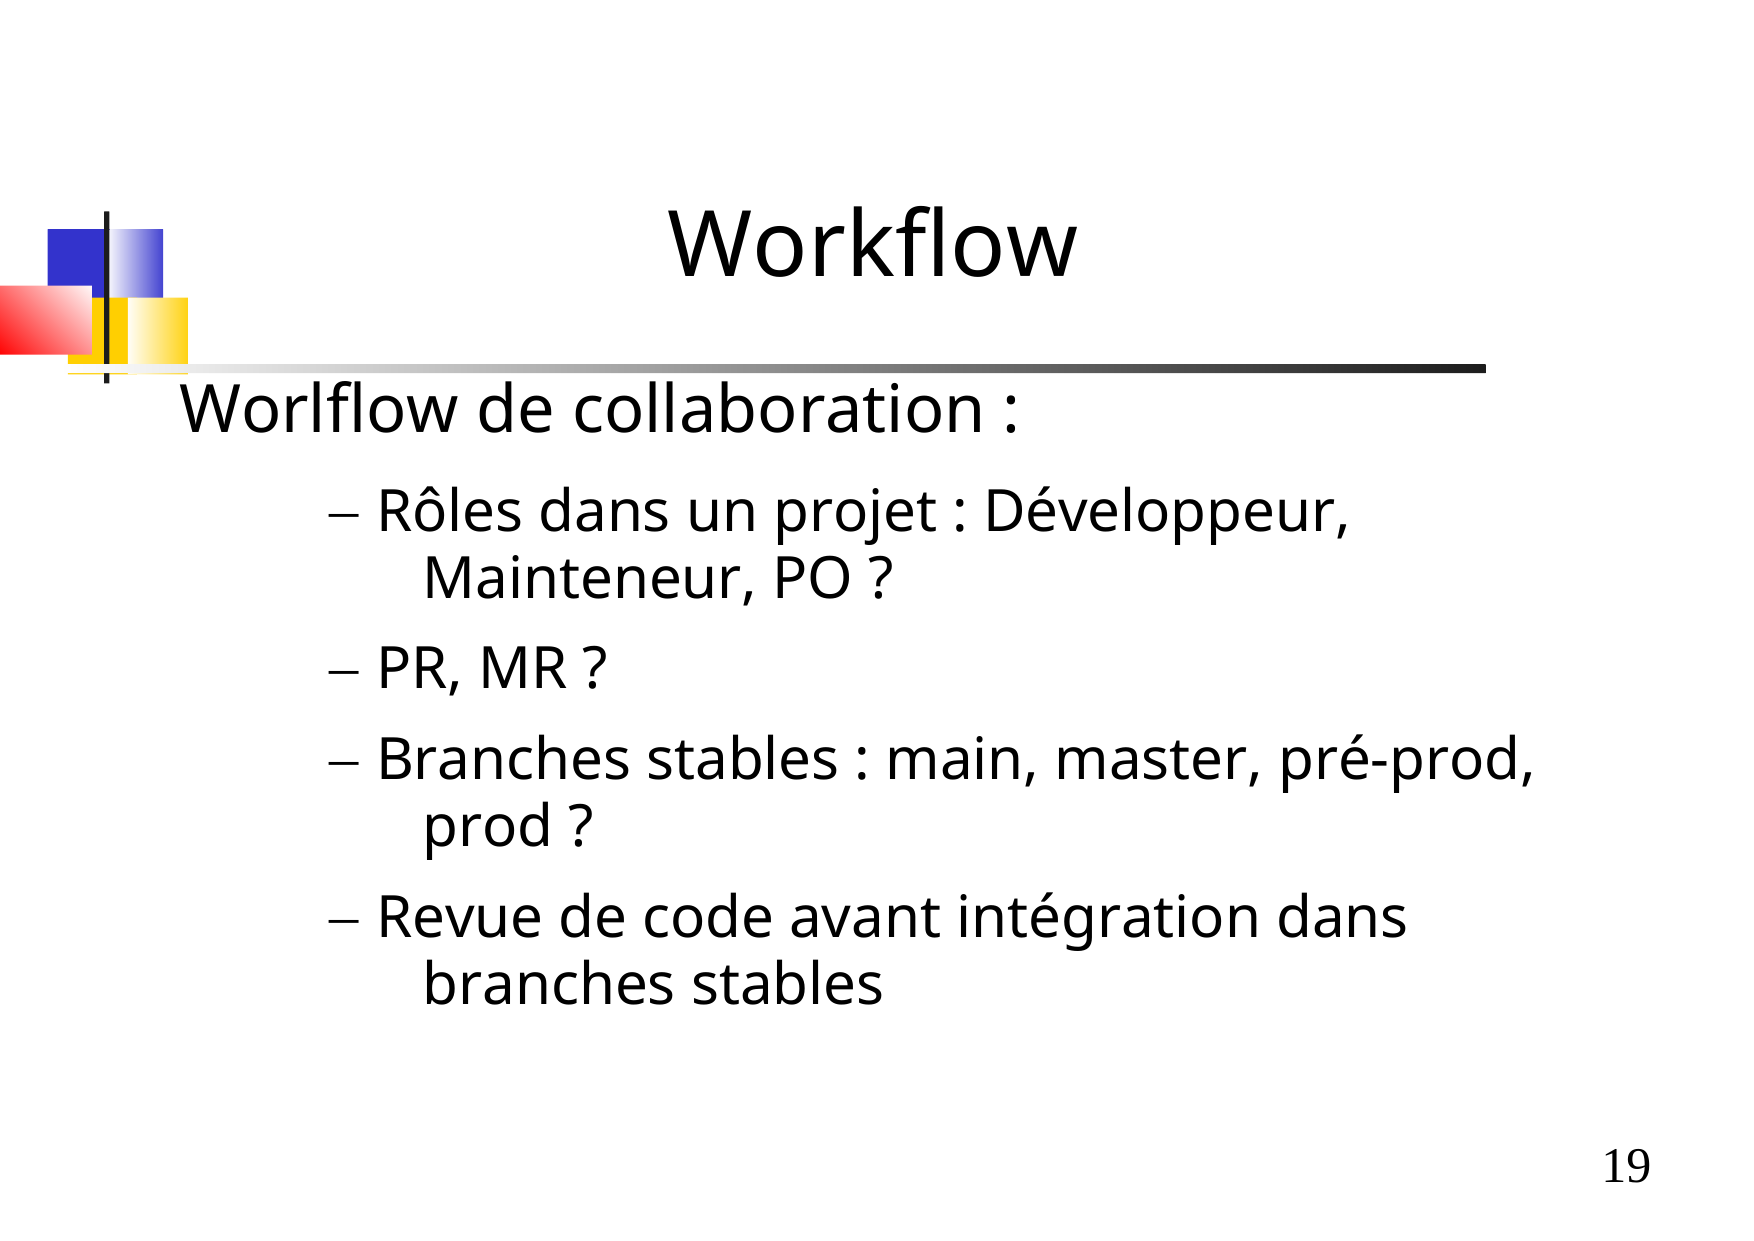

# Workflow
Worlflow de collaboration :
Rôles dans un projet : Développeur, Mainteneur, PO ?
PR, MR ?
Branches stables : main, master, pré-prod, prod ?
Revue de code avant intégration dans branches stables